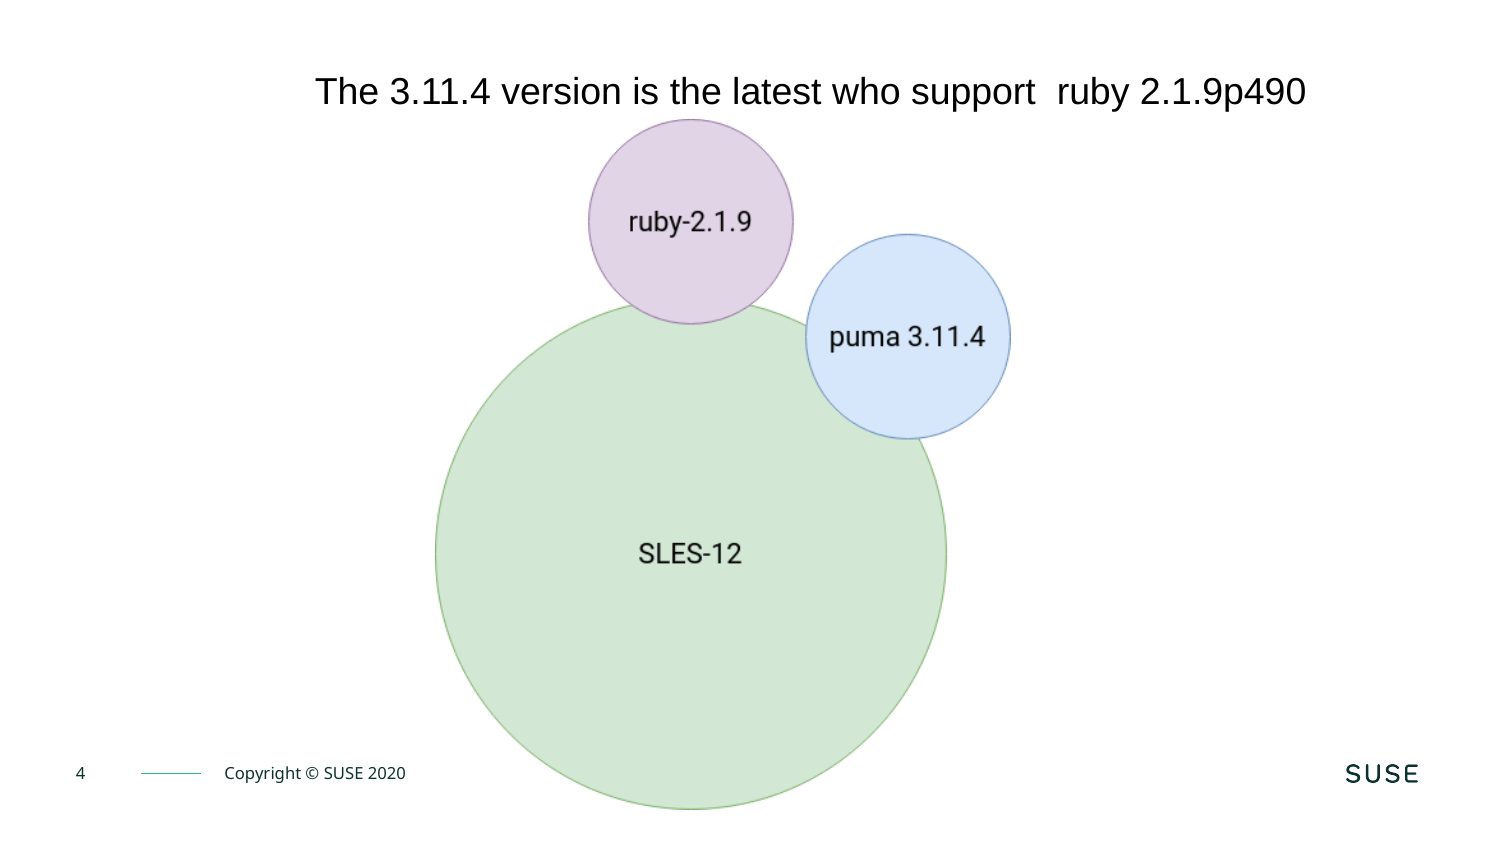

The 3.11.4 version is the latest who support ruby 2.1.9p490